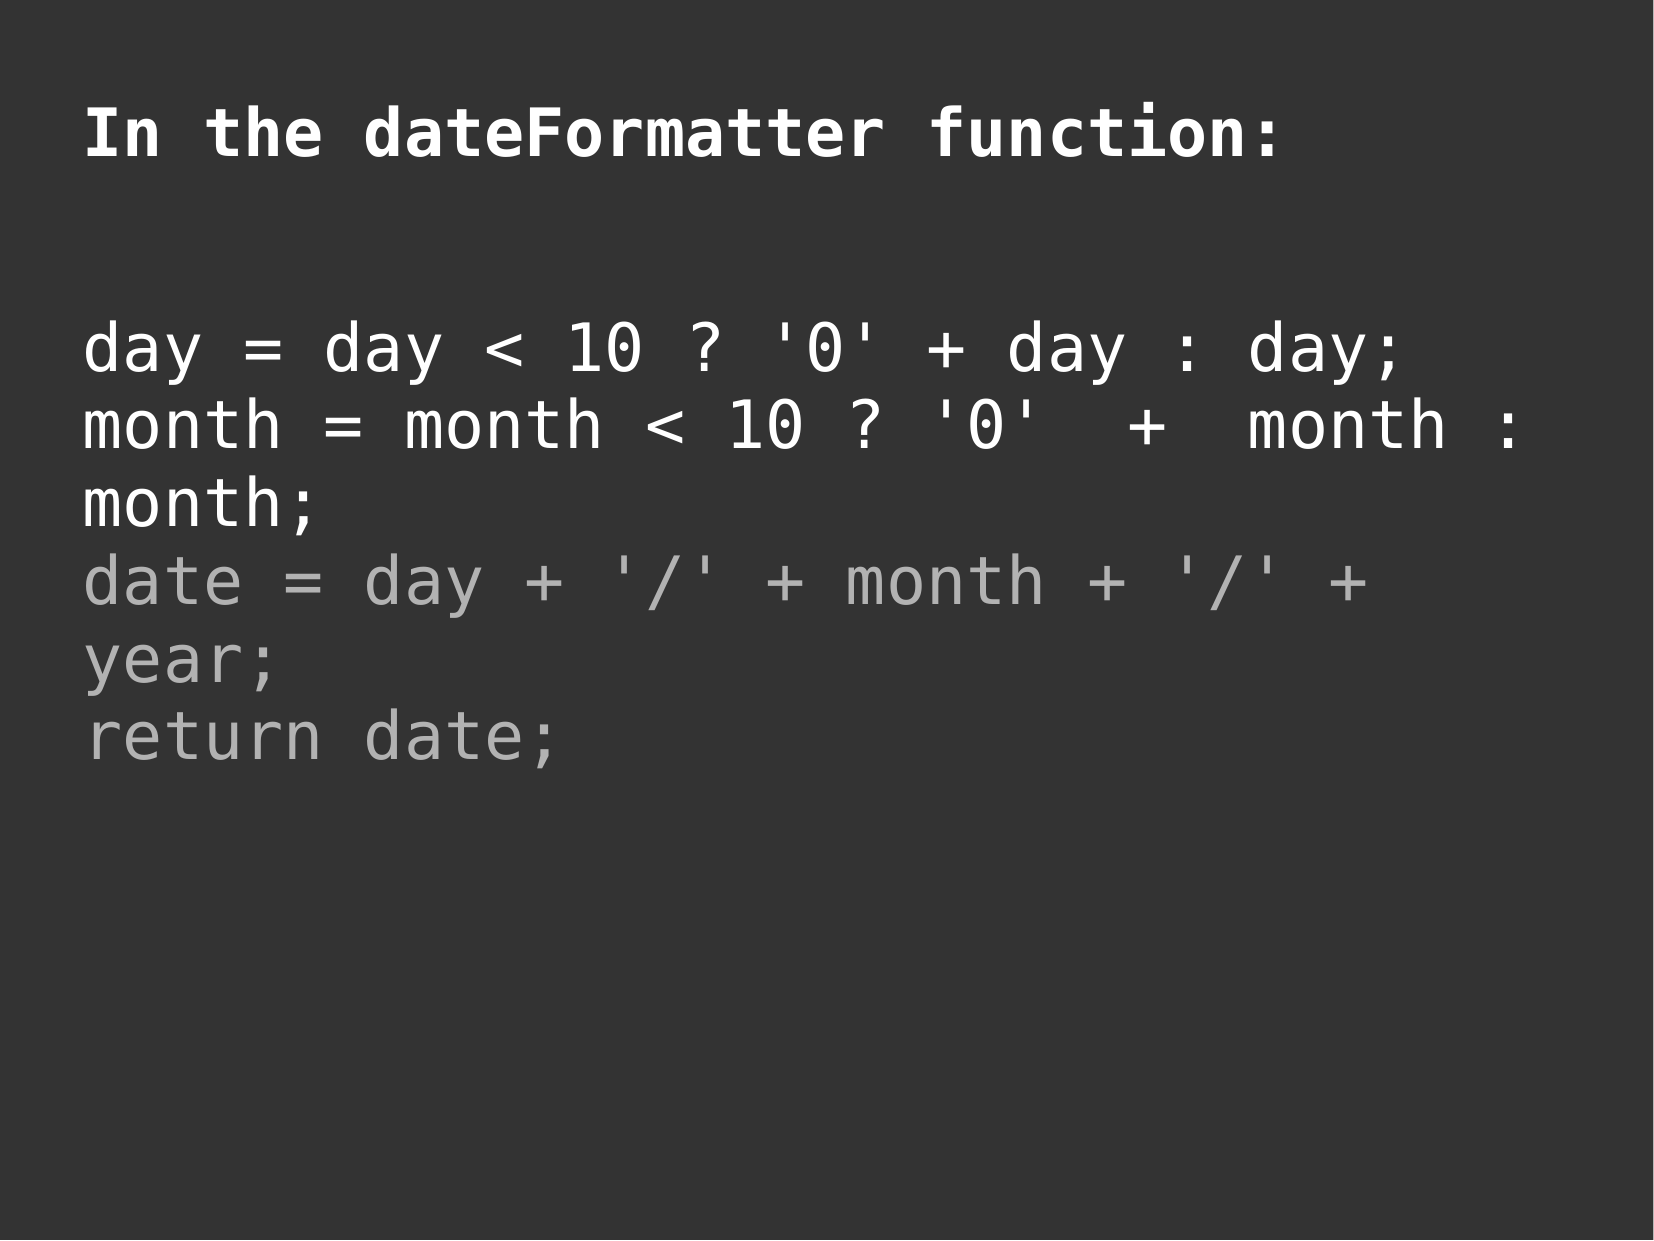

# In the dateFormatter function:
day = day < 10 ? '0' + day : day;
month = month < 10 ? '0' + month : month;
date = day + '/' + month + '/' + year;
return date;